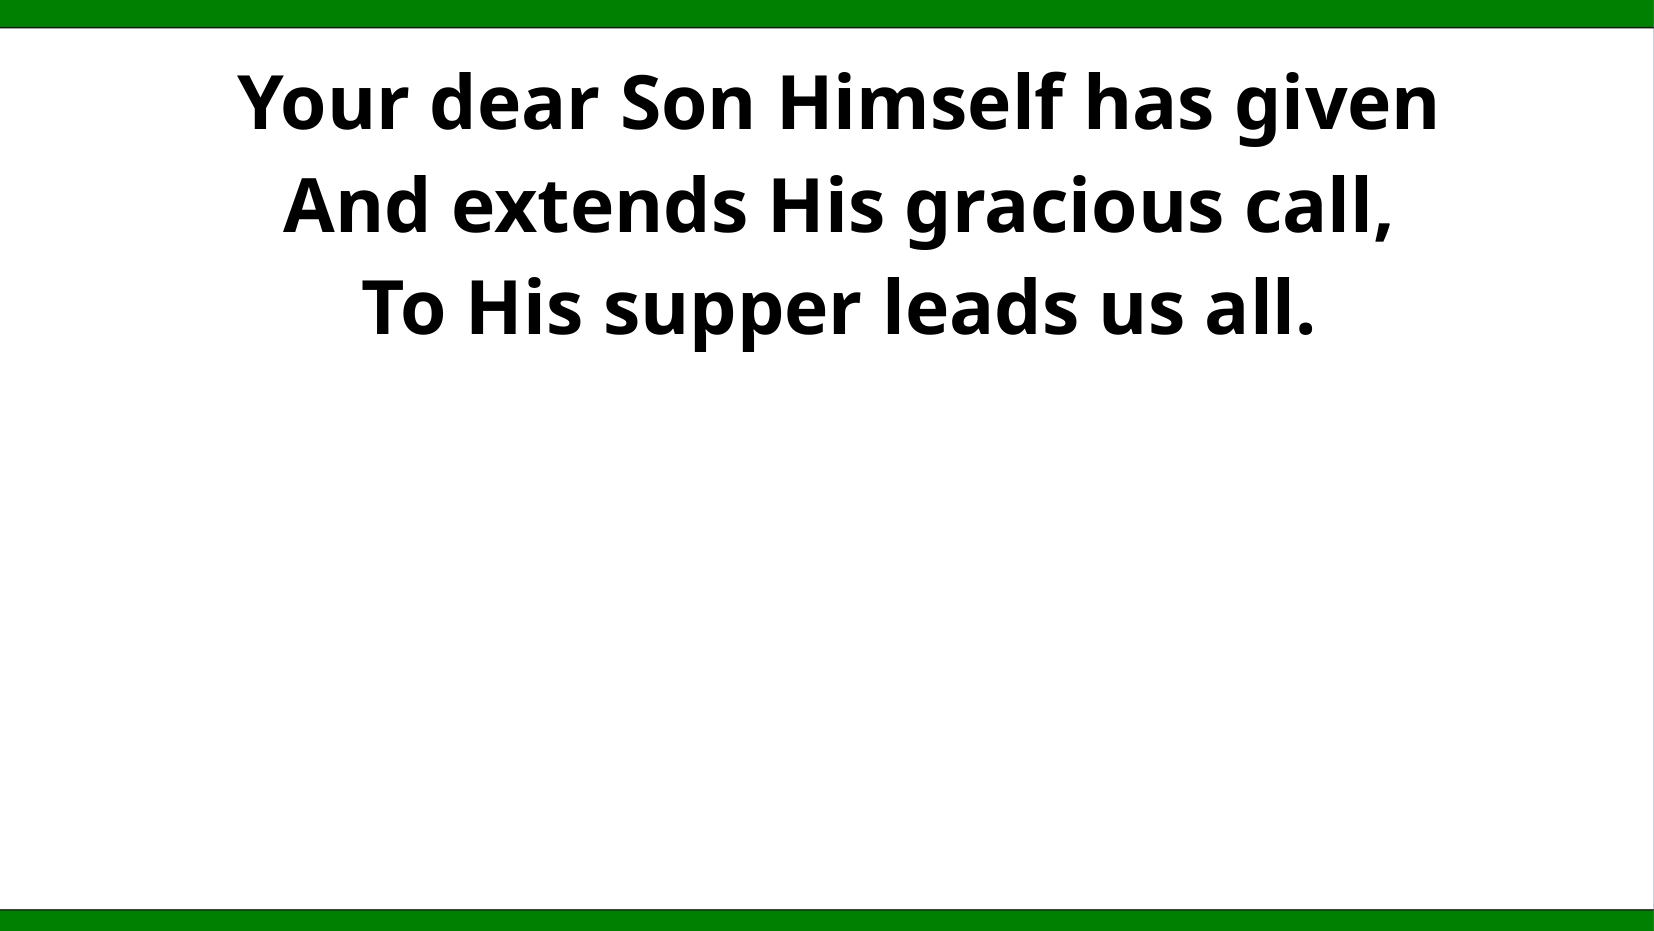

Your dear Son Himself has given
And extends His gracious call,
To His supper leads us all.